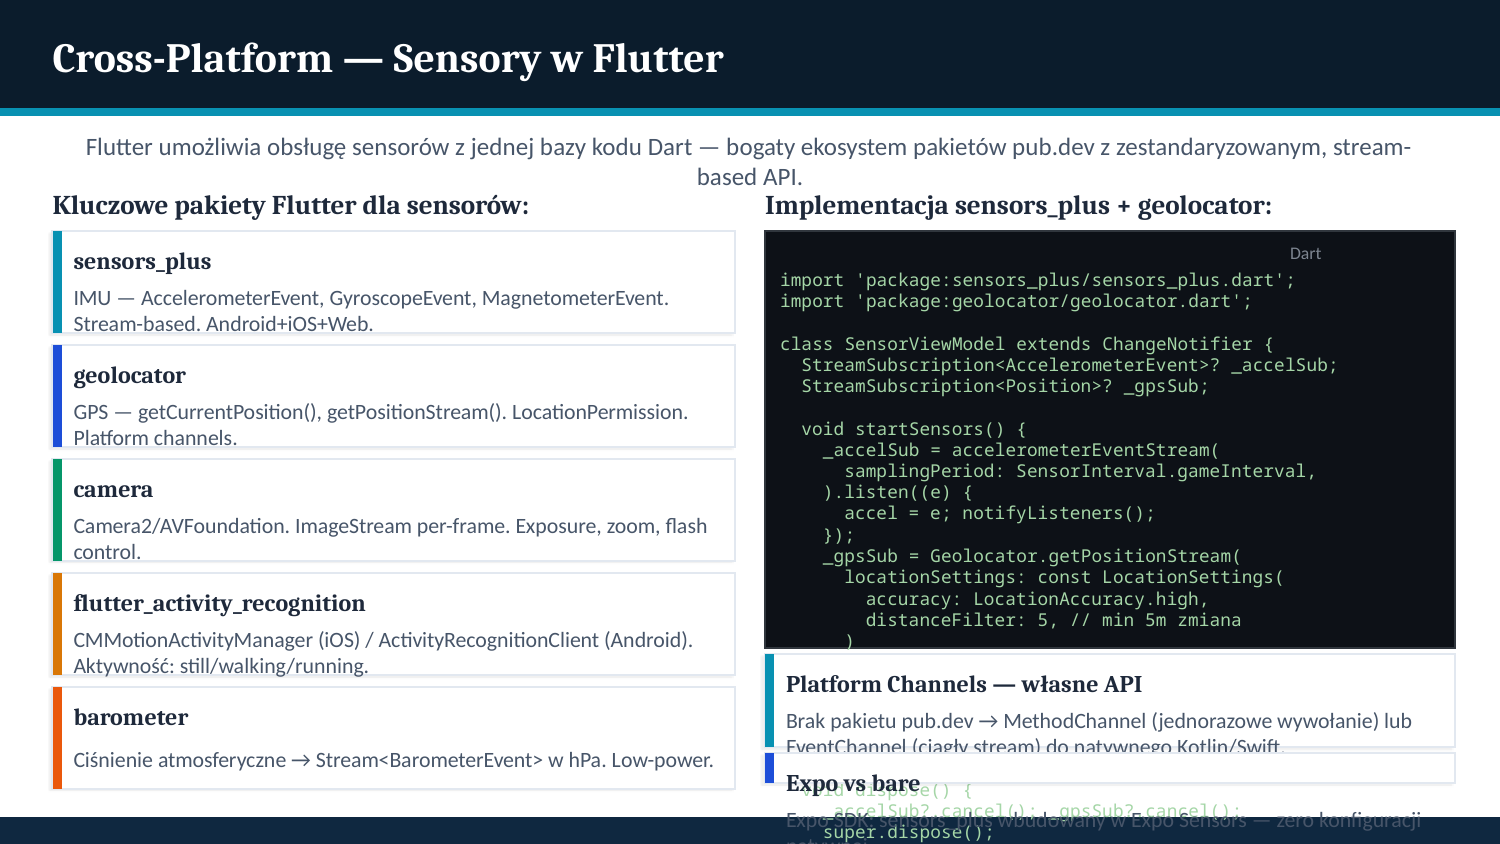

Cross-Platform — Sensory w Flutter
Flutter umożliwia obsługę sensorów z jednej bazy kodu Dart — bogaty ekosystem pakietów pub.dev z zestandaryzowanym, stream-based API.
Kluczowe pakiety Flutter dla sensorów:
Implementacja sensors_plus + geolocator:
Dart
sensors_plus
import 'package:sensors_plus/sensors_plus.dart';
import 'package:geolocator/geolocator.dart';
class SensorViewModel extends ChangeNotifier {
 StreamSubscription<AccelerometerEvent>? _accelSub;
 StreamSubscription<Position>? _gpsSub;
 void startSensors() {
 _accelSub = accelerometerEventStream(
 samplingPeriod: SensorInterval.gameInterval,
 ).listen((e) {
 accel = e; notifyListeners();
 });
 _gpsSub = Geolocator.getPositionStream(
 locationSettings: const LocationSettings(
 accuracy: LocationAccuracy.high,
 distanceFilter: 5, // min 5m zmiana
 )
 ).listen((pos) {
 position = pos; notifyListeners();
 });
 }
 @override
 void dispose() {
 _accelSub?.cancel(); _gpsSub?.cancel();
 super.dispose();
 }
}
IMU — AccelerometerEvent, GyroscopeEvent, MagnetometerEvent. Stream-based. Android+iOS+Web.
geolocator
GPS — getCurrentPosition(), getPositionStream(). LocationPermission. Platform channels.
camera
Camera2/AVFoundation. ImageStream per-frame. Exposure, zoom, flash control.
flutter_activity_recognition
CMMotionActivityManager (iOS) / ActivityRecognitionClient (Android). Aktywność: still/walking/running.
Platform Channels — własne API
barometer
Brak pakietu pub.dev → MethodChannel (jednorazowe wywołanie) lub EventChannel (ciągły stream) do natywnego Kotlin/Swift.
Ciśnienie atmosferyczne → Stream<BarometerEvent> w hPa. Low-power.
Expo vs bare
Expo SDK: sensors_plus wbudowany w Expo Sensors — zero konfiguracji natywnej.